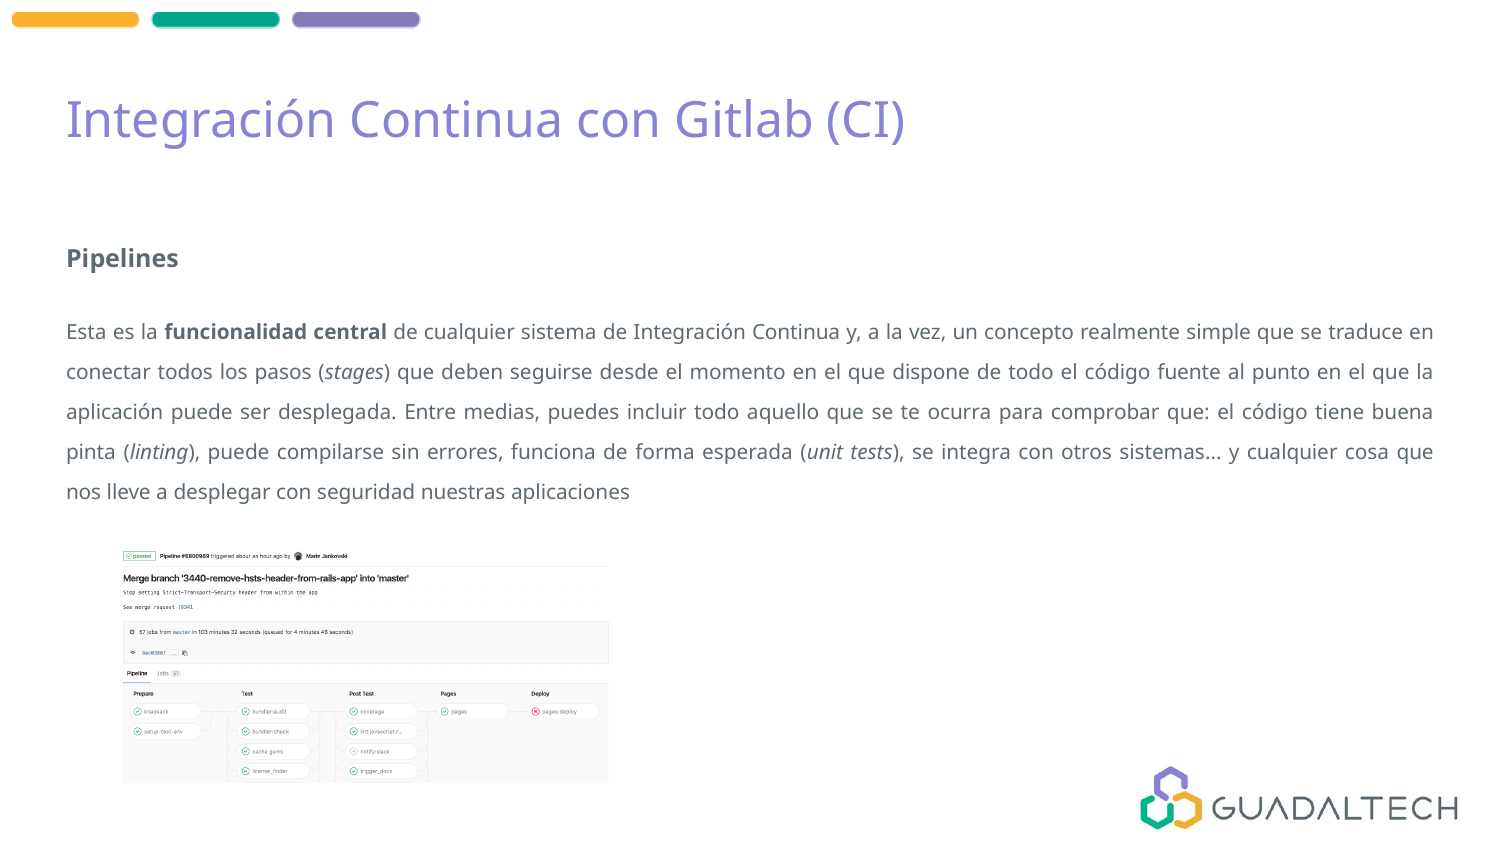

# Integración Continua con Gitlab (CI)
Pipelines
Esta es la funcionalidad central de cualquier sistema de Integración Continua y, a la vez, un concepto realmente simple que se traduce en conectar todos los pasos (stages) que deben seguirse desde el momento en el que dispone de todo el código fuente al punto en el que la aplicación puede ser desplegada. Entre medias, puedes incluir todo aquello que se te ocurra para comprobar que: el código tiene buena pinta (linting), puede compilarse sin errores, funciona de forma esperada (unit tests), se integra con otros sistemas… y cualquier cosa que nos lleve a desplegar con seguridad nuestras aplicaciones